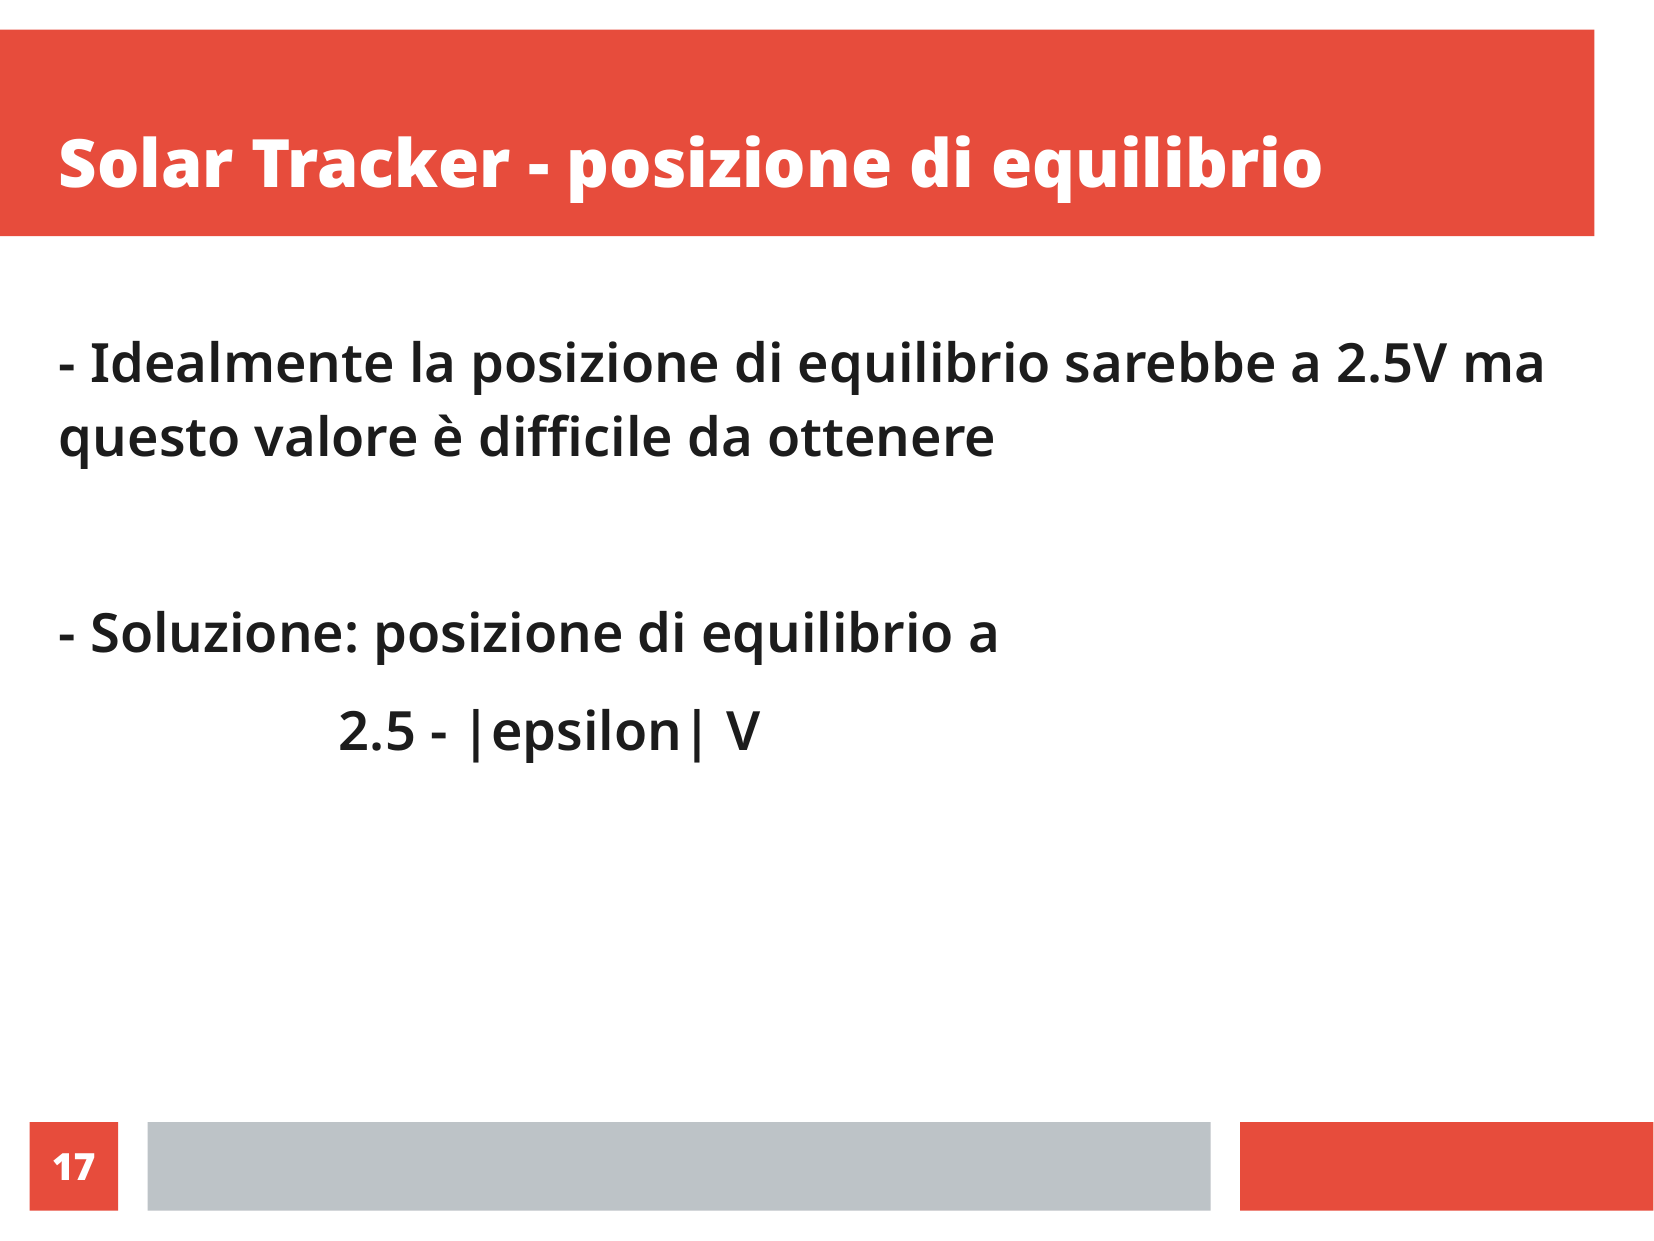

# Solar Tracker - posizione di equilibrio
- Idealmente la posizione di equilibrio sarebbe a 2.5V ma questo valore è difficile da ottenere
- Soluzione: posizione di equilibrio a
 2.5 - |epsilon| V
17